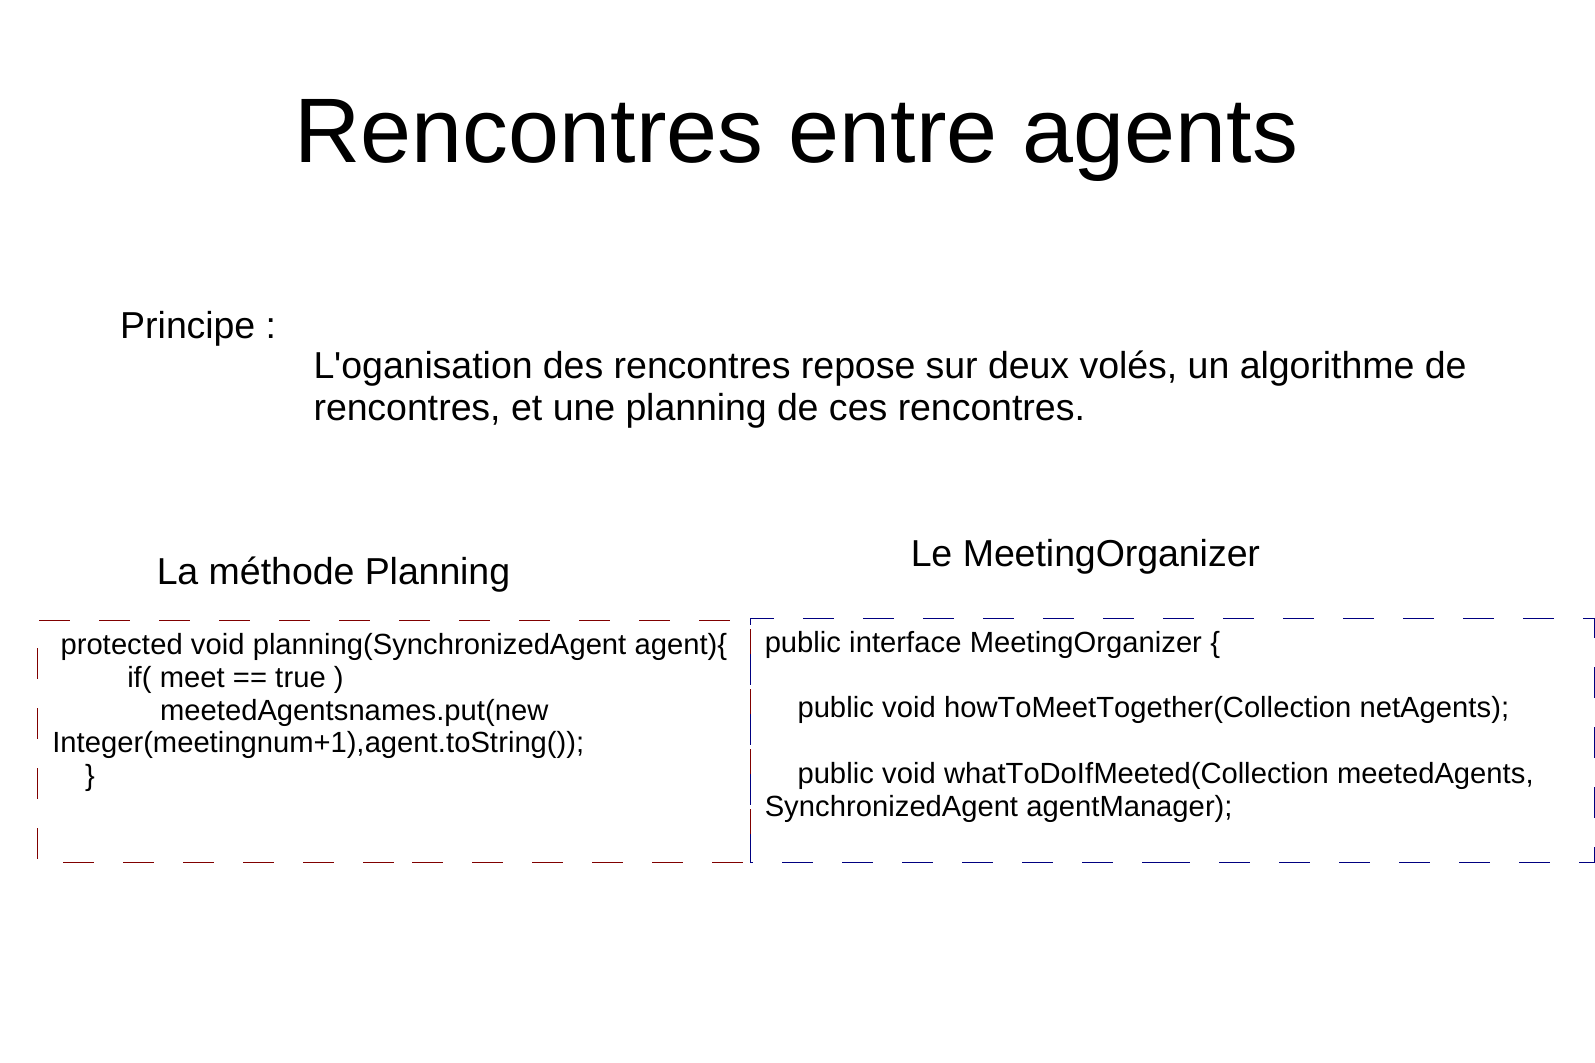

# Rencontres entre agents
Principe :
L'oganisation des rencontres repose sur deux volés, un algorithme de
rencontres, et une planning de ces rencontres.
Le MeetingOrganizer
La méthode Planning
public interface MeetingOrganizer {
 public void howToMeetTogether(Collection netAgents);
 public void whatToDoIfMeeted(Collection meetedAgents, SynchronizedAgent agentManager);
 protected void planning(SynchronizedAgent agent){
	if( meet == true )
	 meetedAgentsnames.put(new Integer(meetingnum+1),agent.toString());
 }